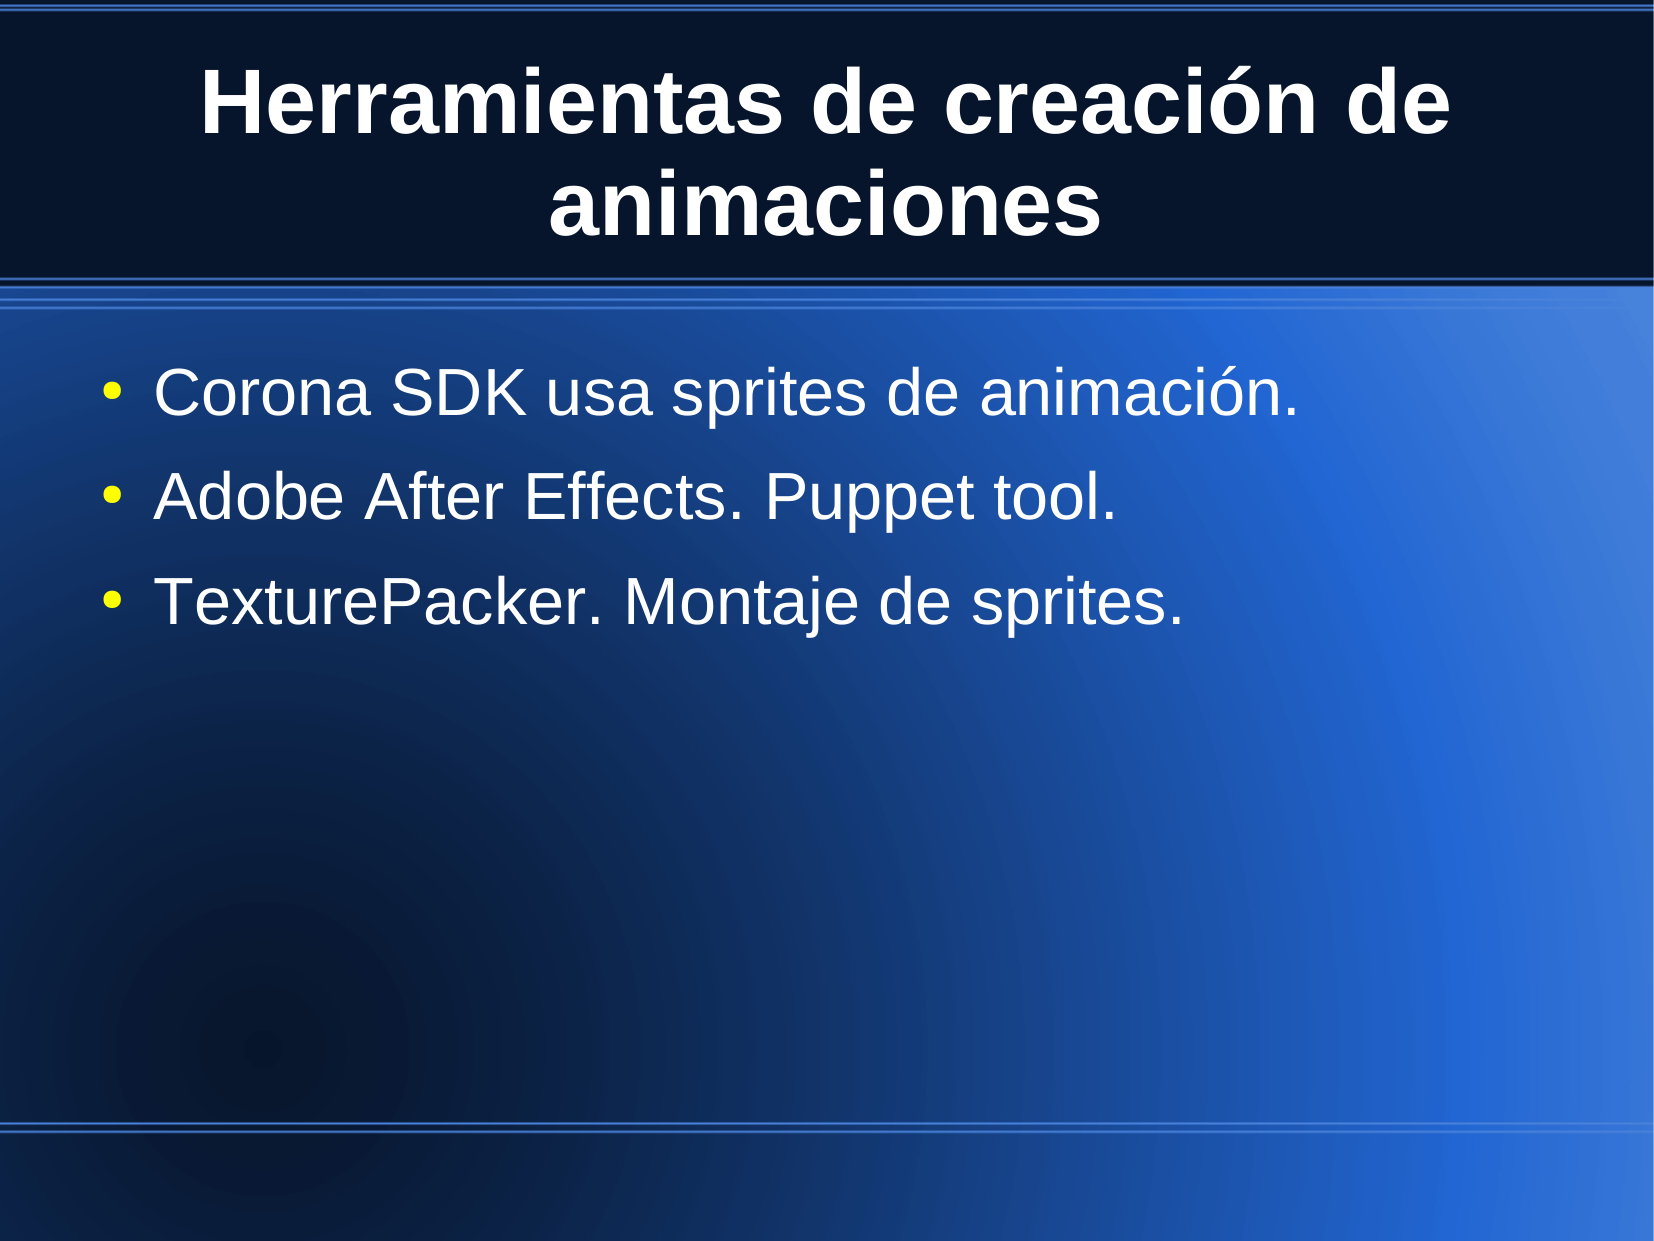

# Herramientas de creación de animaciones
Corona SDK usa sprites de animación.
Adobe After Effects. Puppet tool.
TexturePacker. Montaje de sprites.